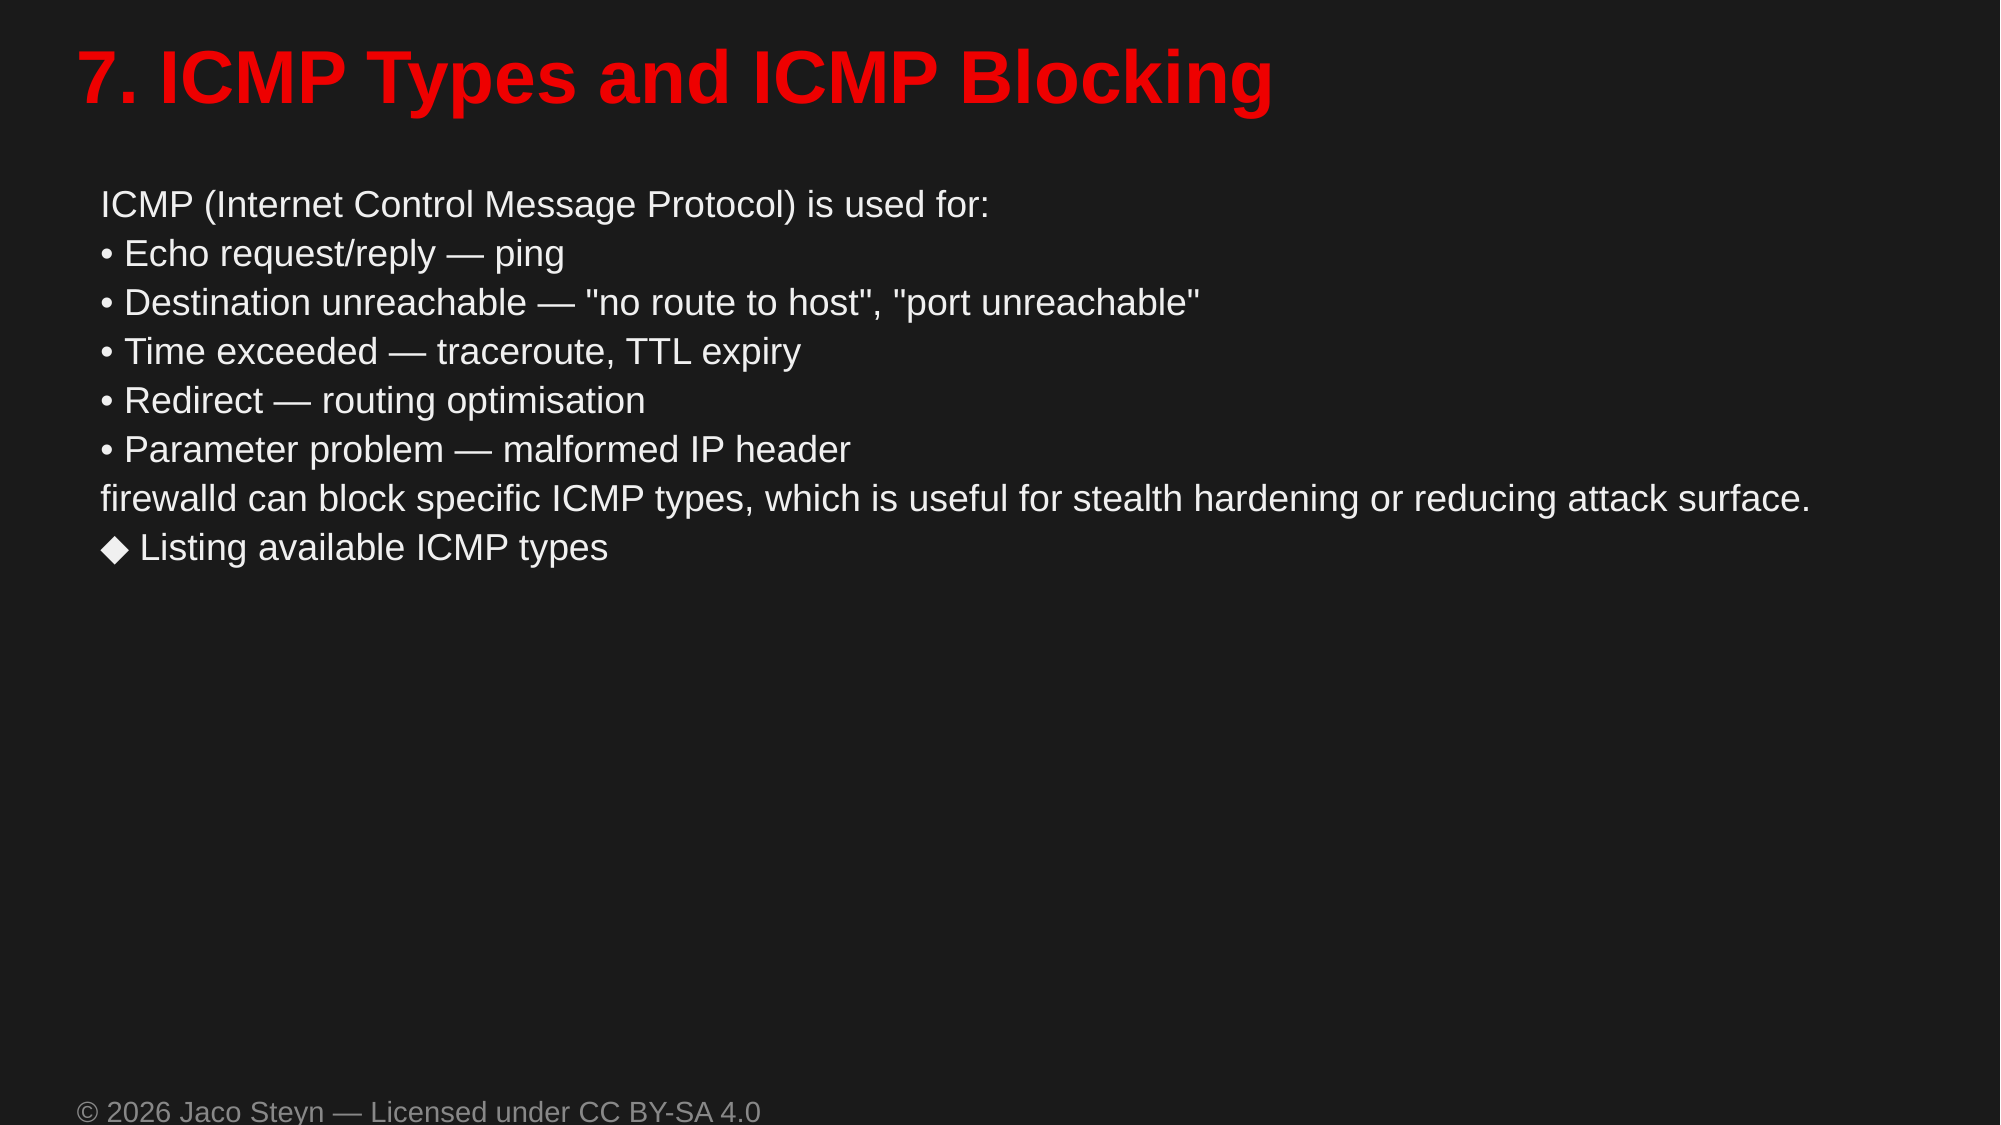

7. ICMP Types and ICMP Blocking
ICMP (Internet Control Message Protocol) is used for:
• Echo request/reply — ping
• Destination unreachable — "no route to host", "port unreachable"
• Time exceeded — traceroute, TTL expiry
• Redirect — routing optimisation
• Parameter problem — malformed IP header
firewalld can block specific ICMP types, which is useful for stealth hardening or reducing attack surface.
◆ Listing available ICMP types
© 2026 Jaco Steyn — Licensed under CC BY-SA 4.0